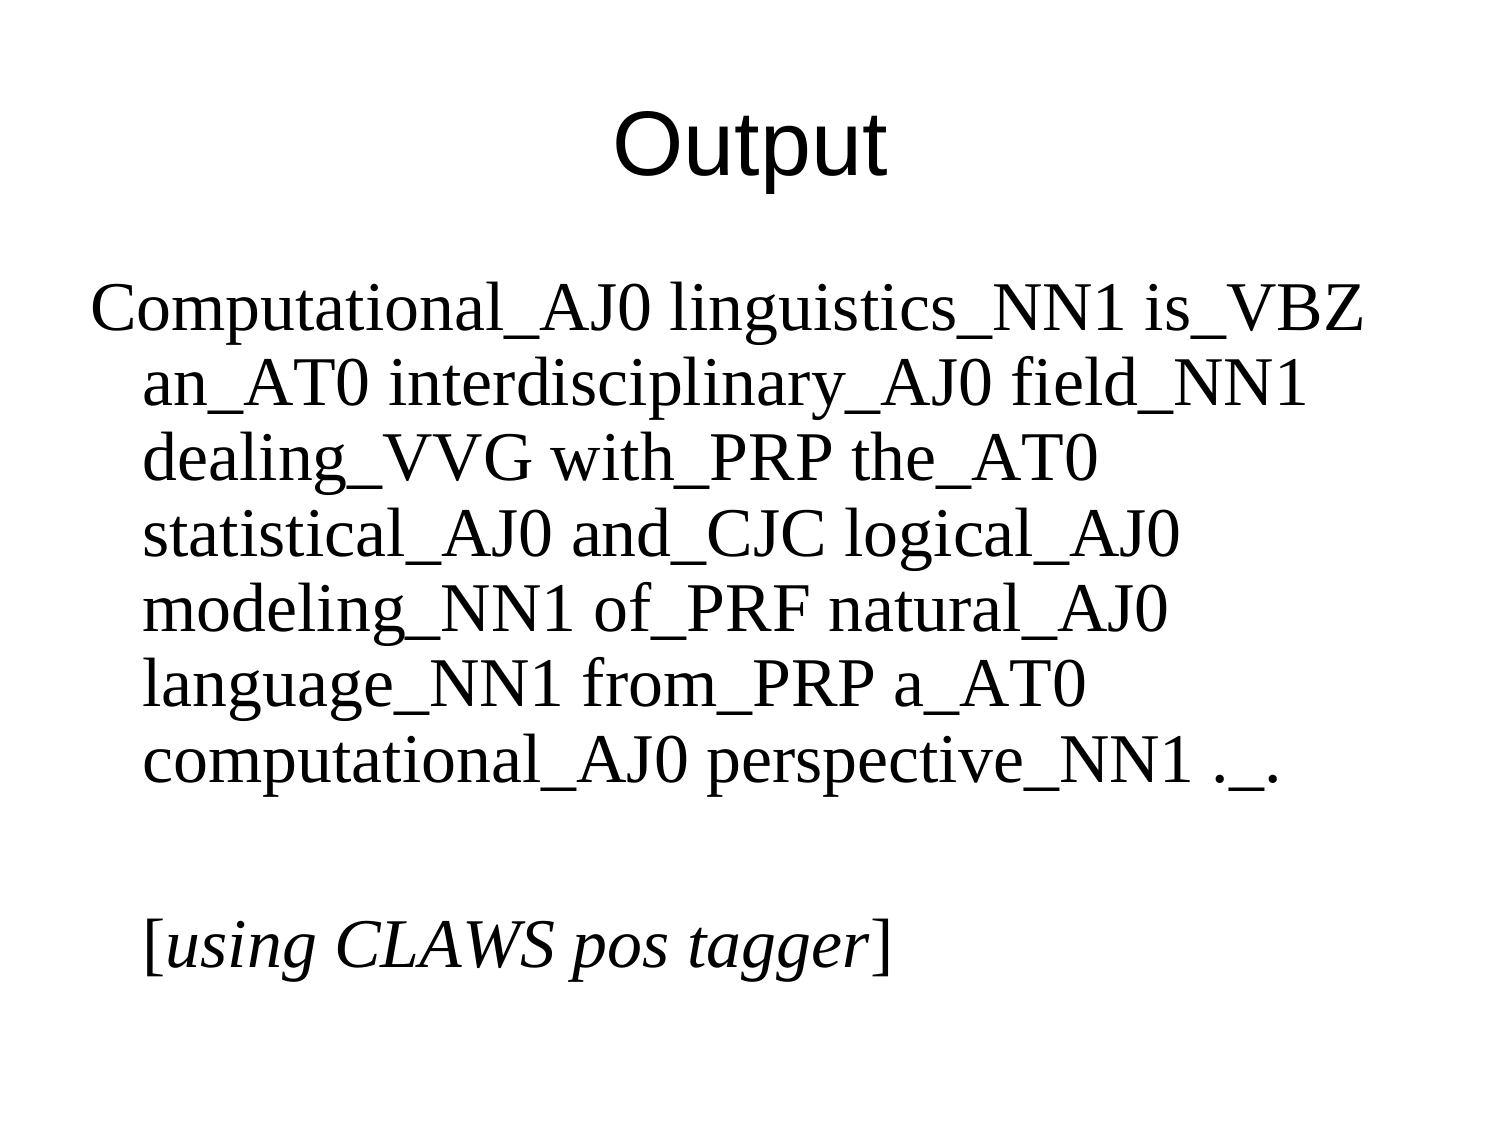

# Output
Computational_AJ0 linguistics_NN1 is_VBZ an_AT0 interdisciplinary_AJ0 field_NN1 dealing_VVG with_PRP the_AT0 statistical_AJ0 and_CJC logical_AJ0 modeling_NN1 of_PRF natural_AJ0 language_NN1 from_PRP a_AT0 computational_AJ0 perspective_NN1 ._.
				[using CLAWS pos tagger]